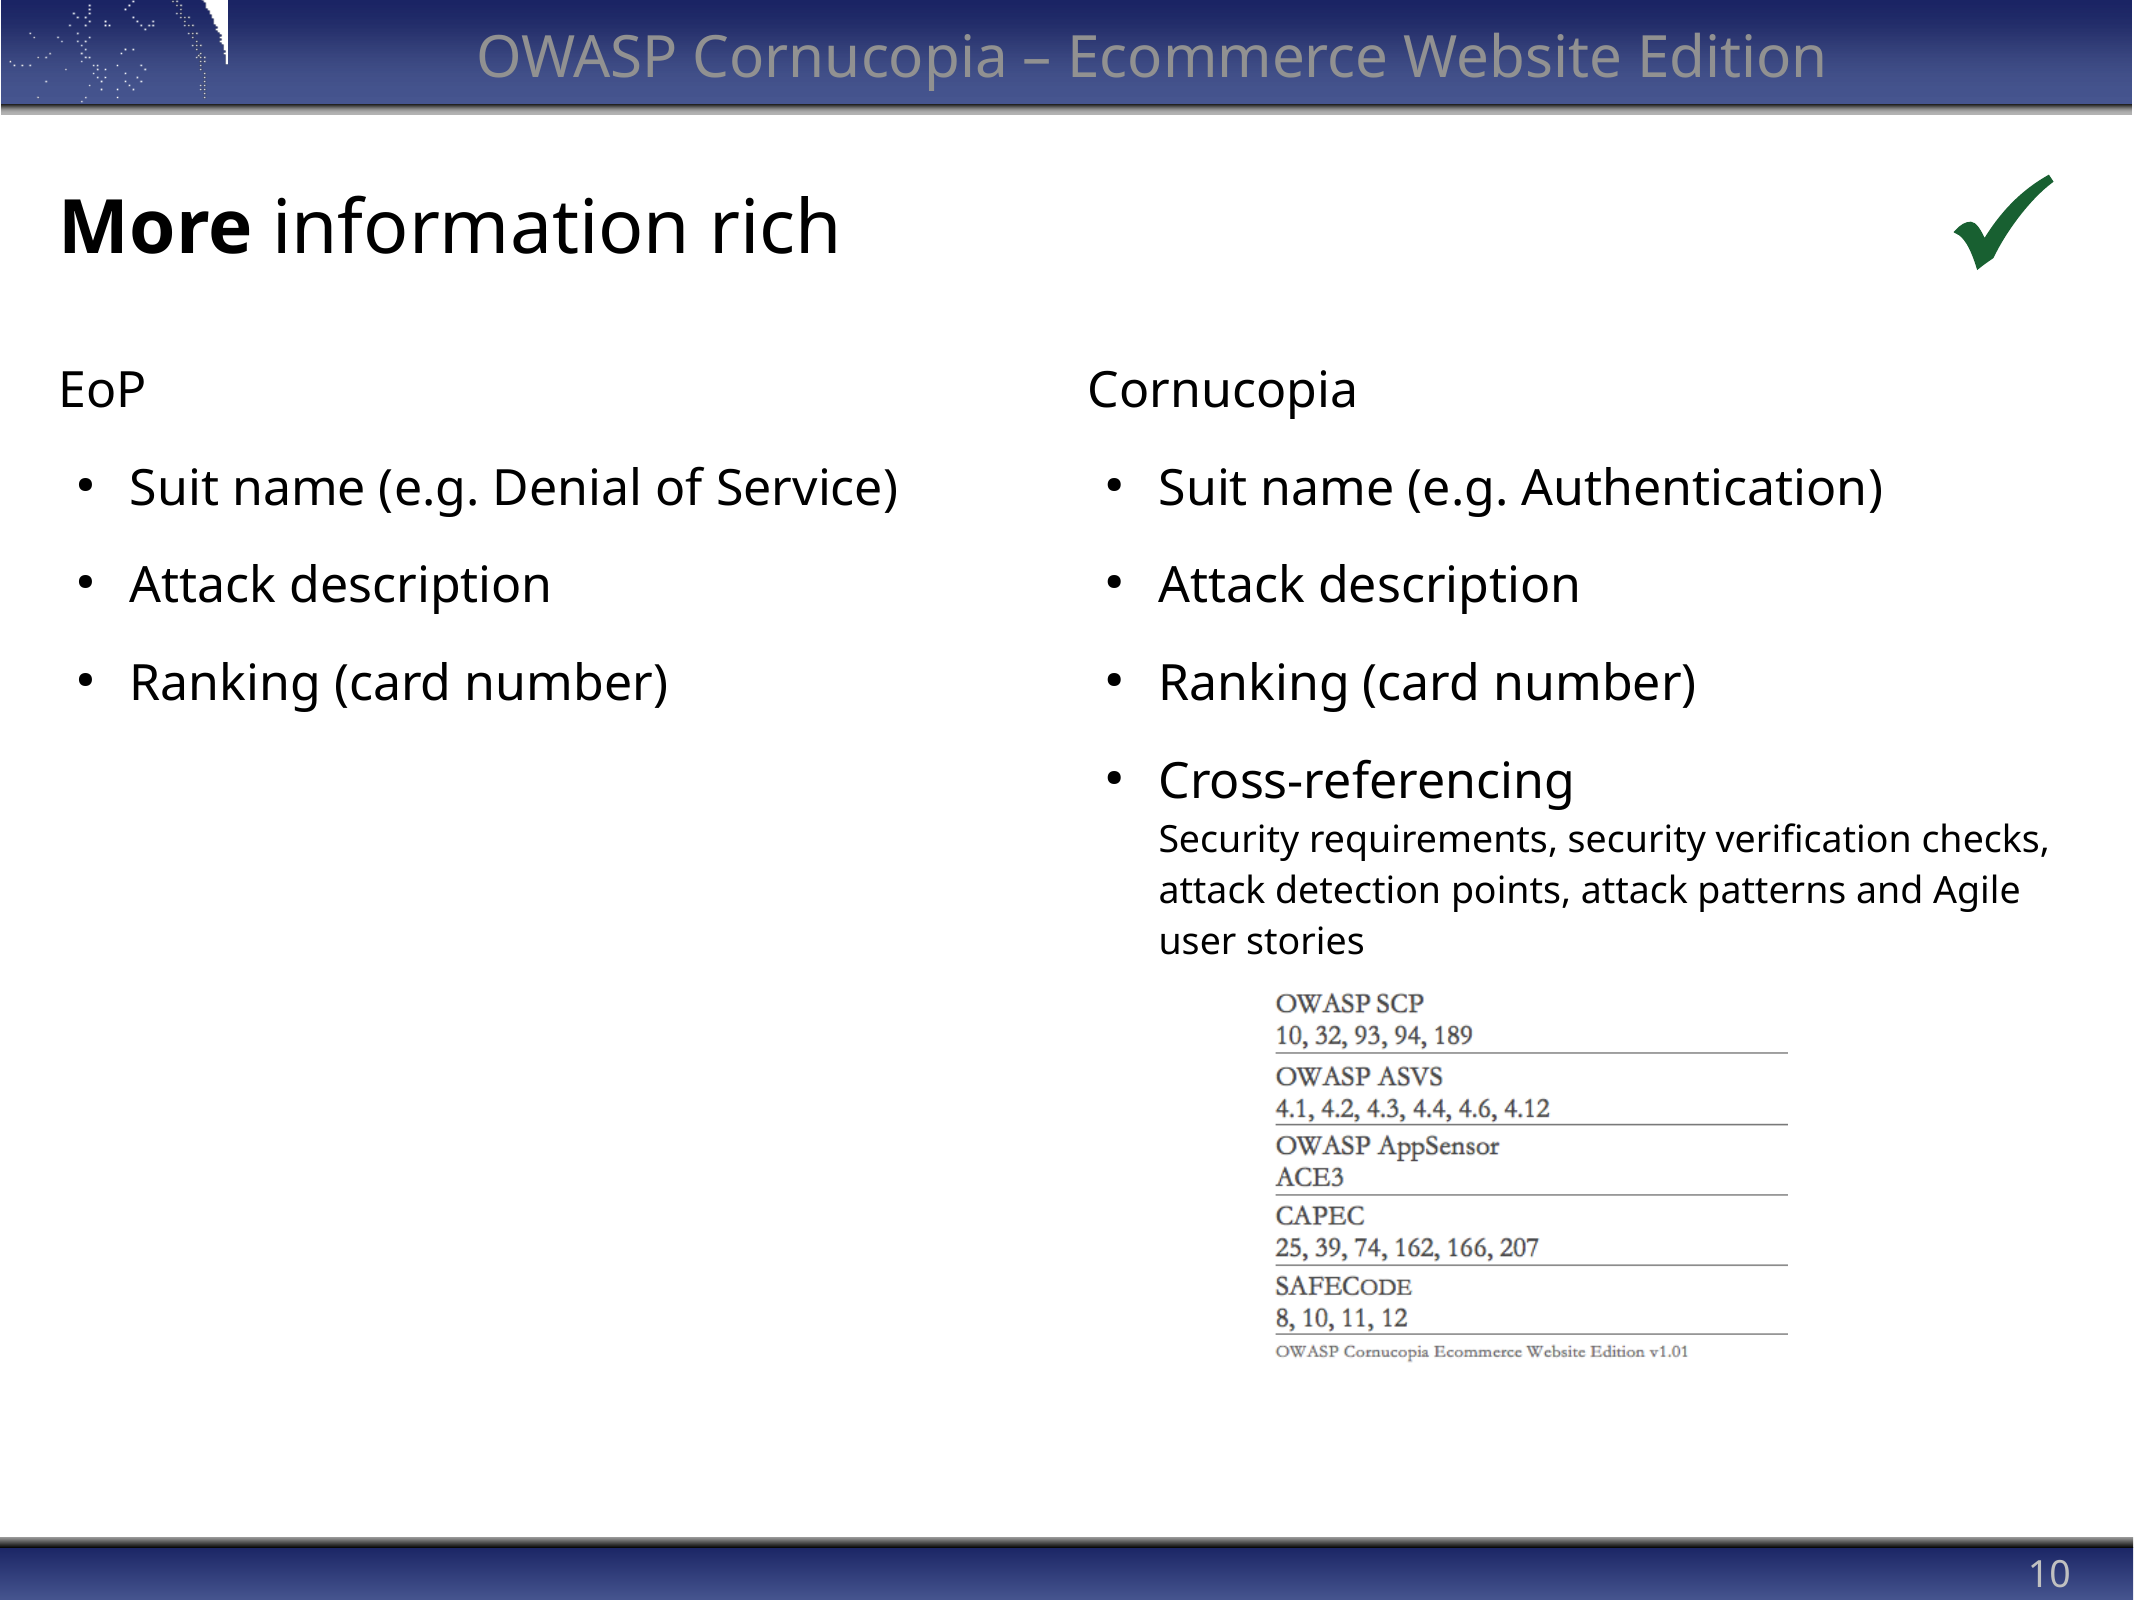

# More information rich
ü
EoP
Suit name (e.g. Denial of Service)
Attack description
Ranking (card number)
Cornucopia
Suit name (e.g. Authentication)
Attack description
Ranking (card number)
Cross-referencing
Security requirements, security verification checks, attack detection points, attack patterns and Agile user stories